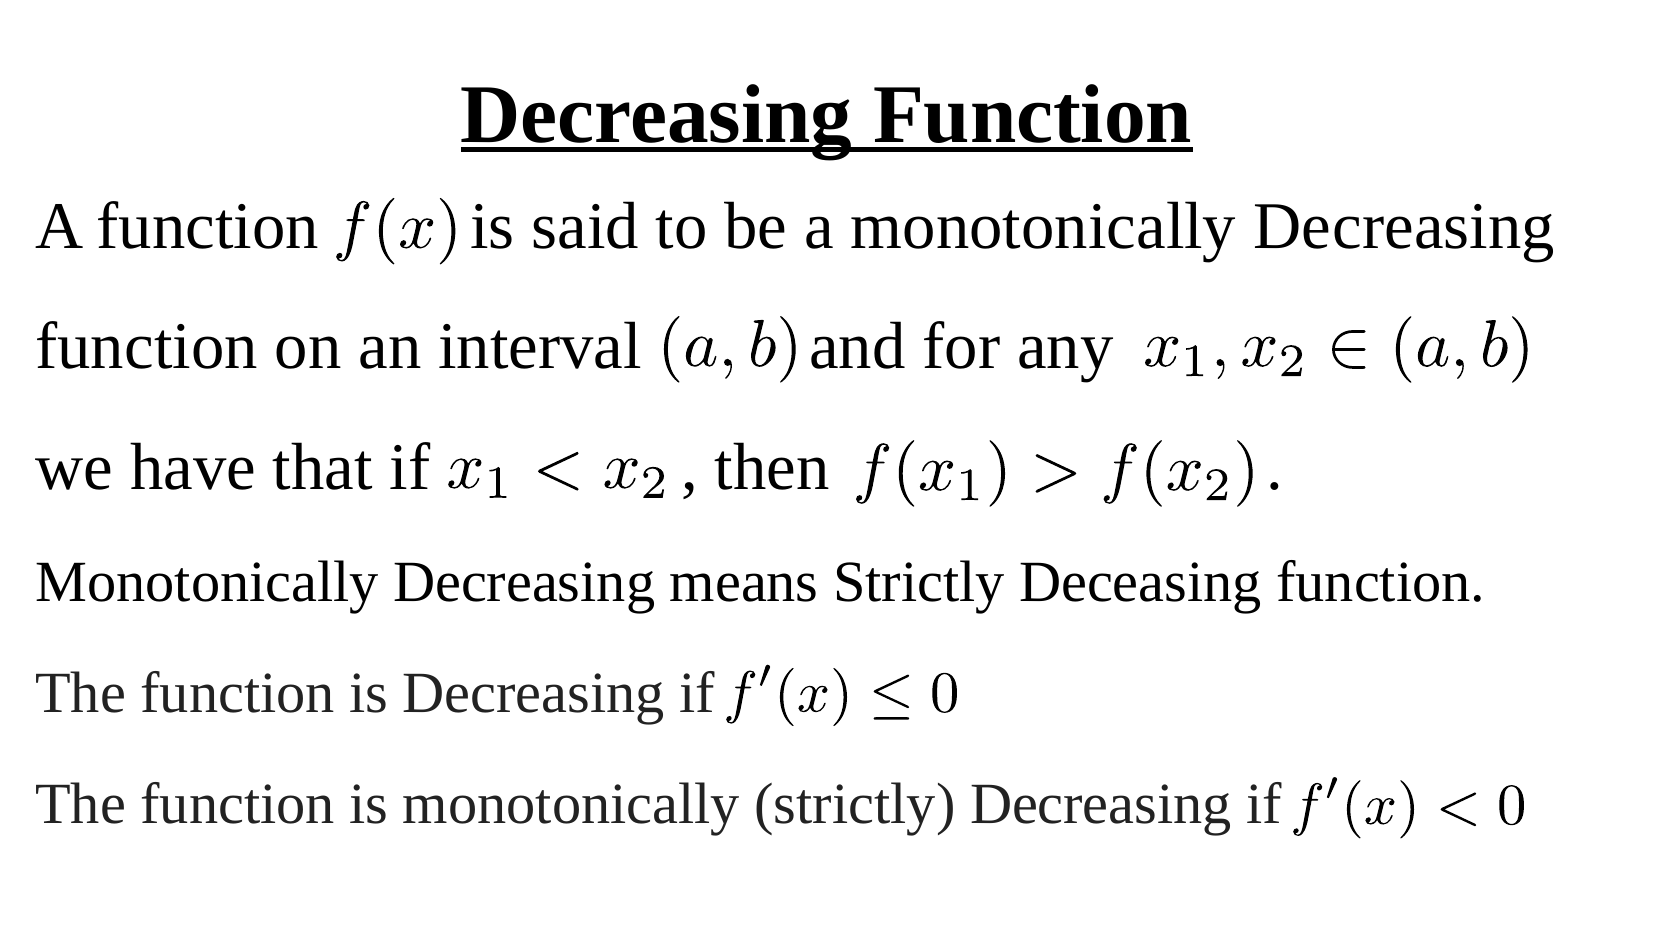

# Decreasing Function
A function is said to be a monotonically Decreasing
function on an interval and for any
we have that if , then						 .
Monotonically Decreasing means Strictly Deceasing function.
The function is Decreasing if
The function is monotonically (strictly) Decreasing if